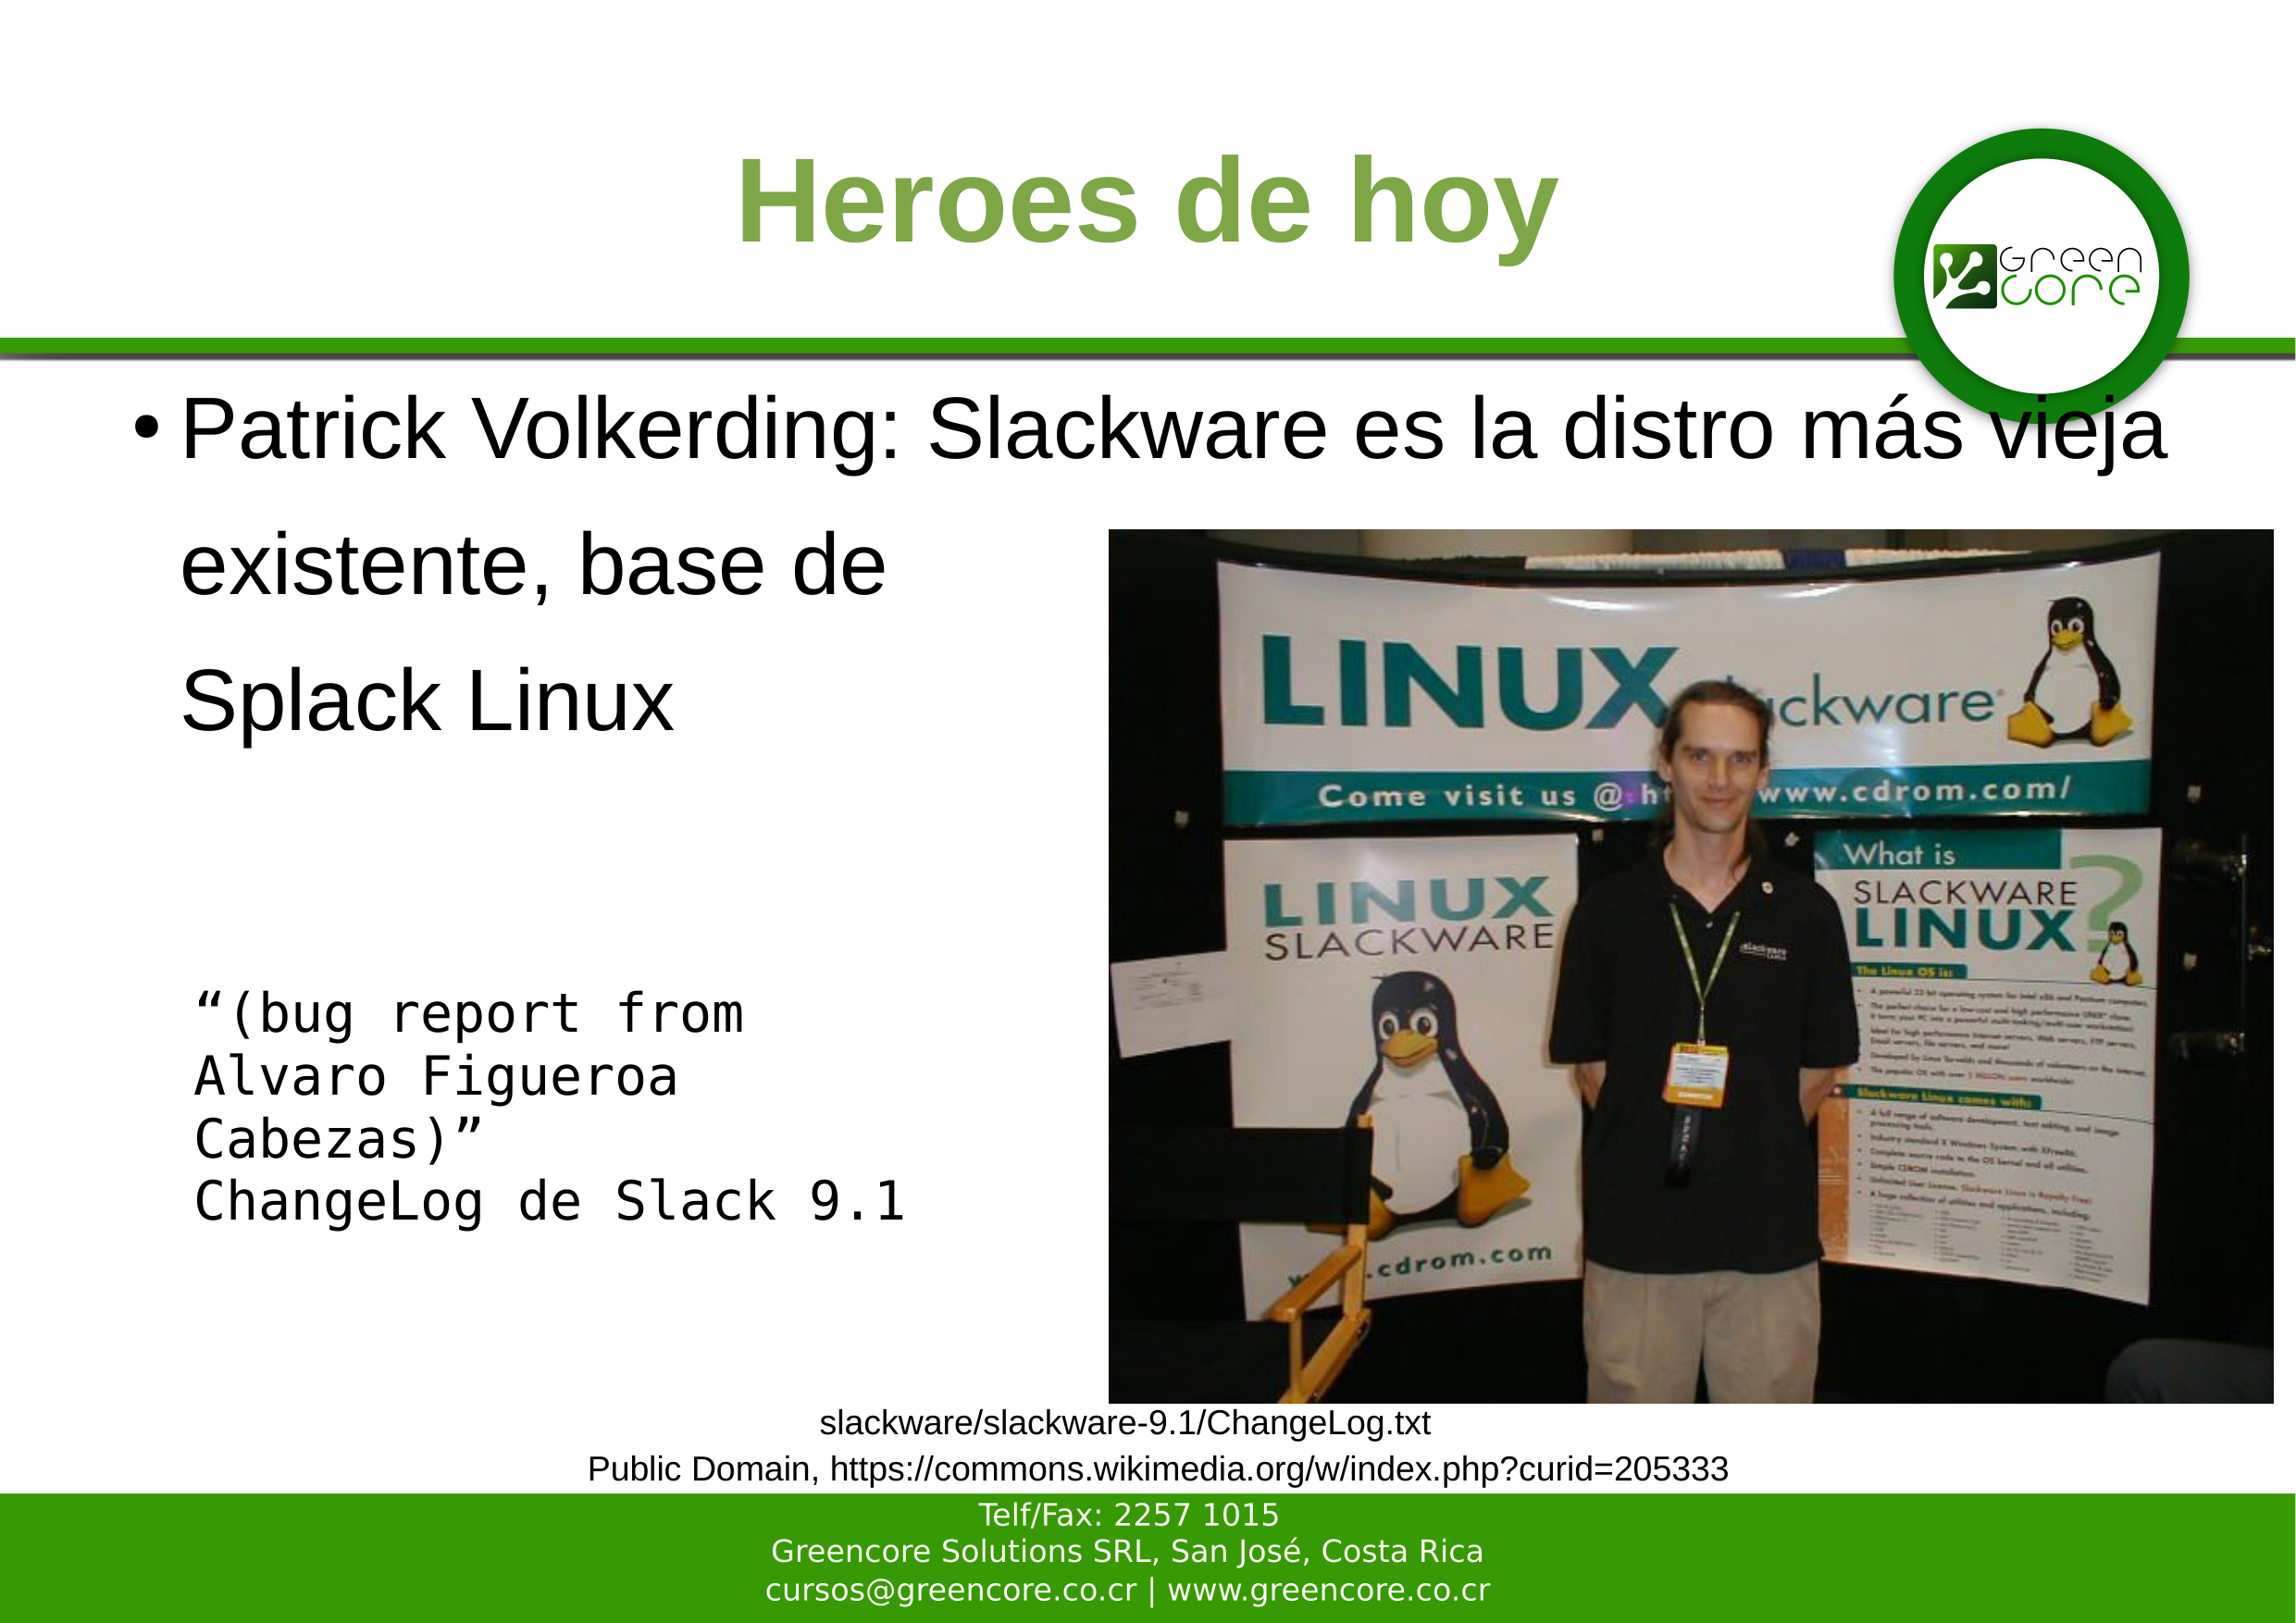

# Heroes de hoy
Patrick Volkerding: Slackware es la distro más vieja
existente, base de
Splack Linux
“(bug report from Alvaro Figueroa Cabezas)”
ChangeLog de Slack 9.1
slackware/slackware-9.1/ChangeLog.txt
Public Domain, https://commons.wikimedia.org/w/index.php?curid=205333